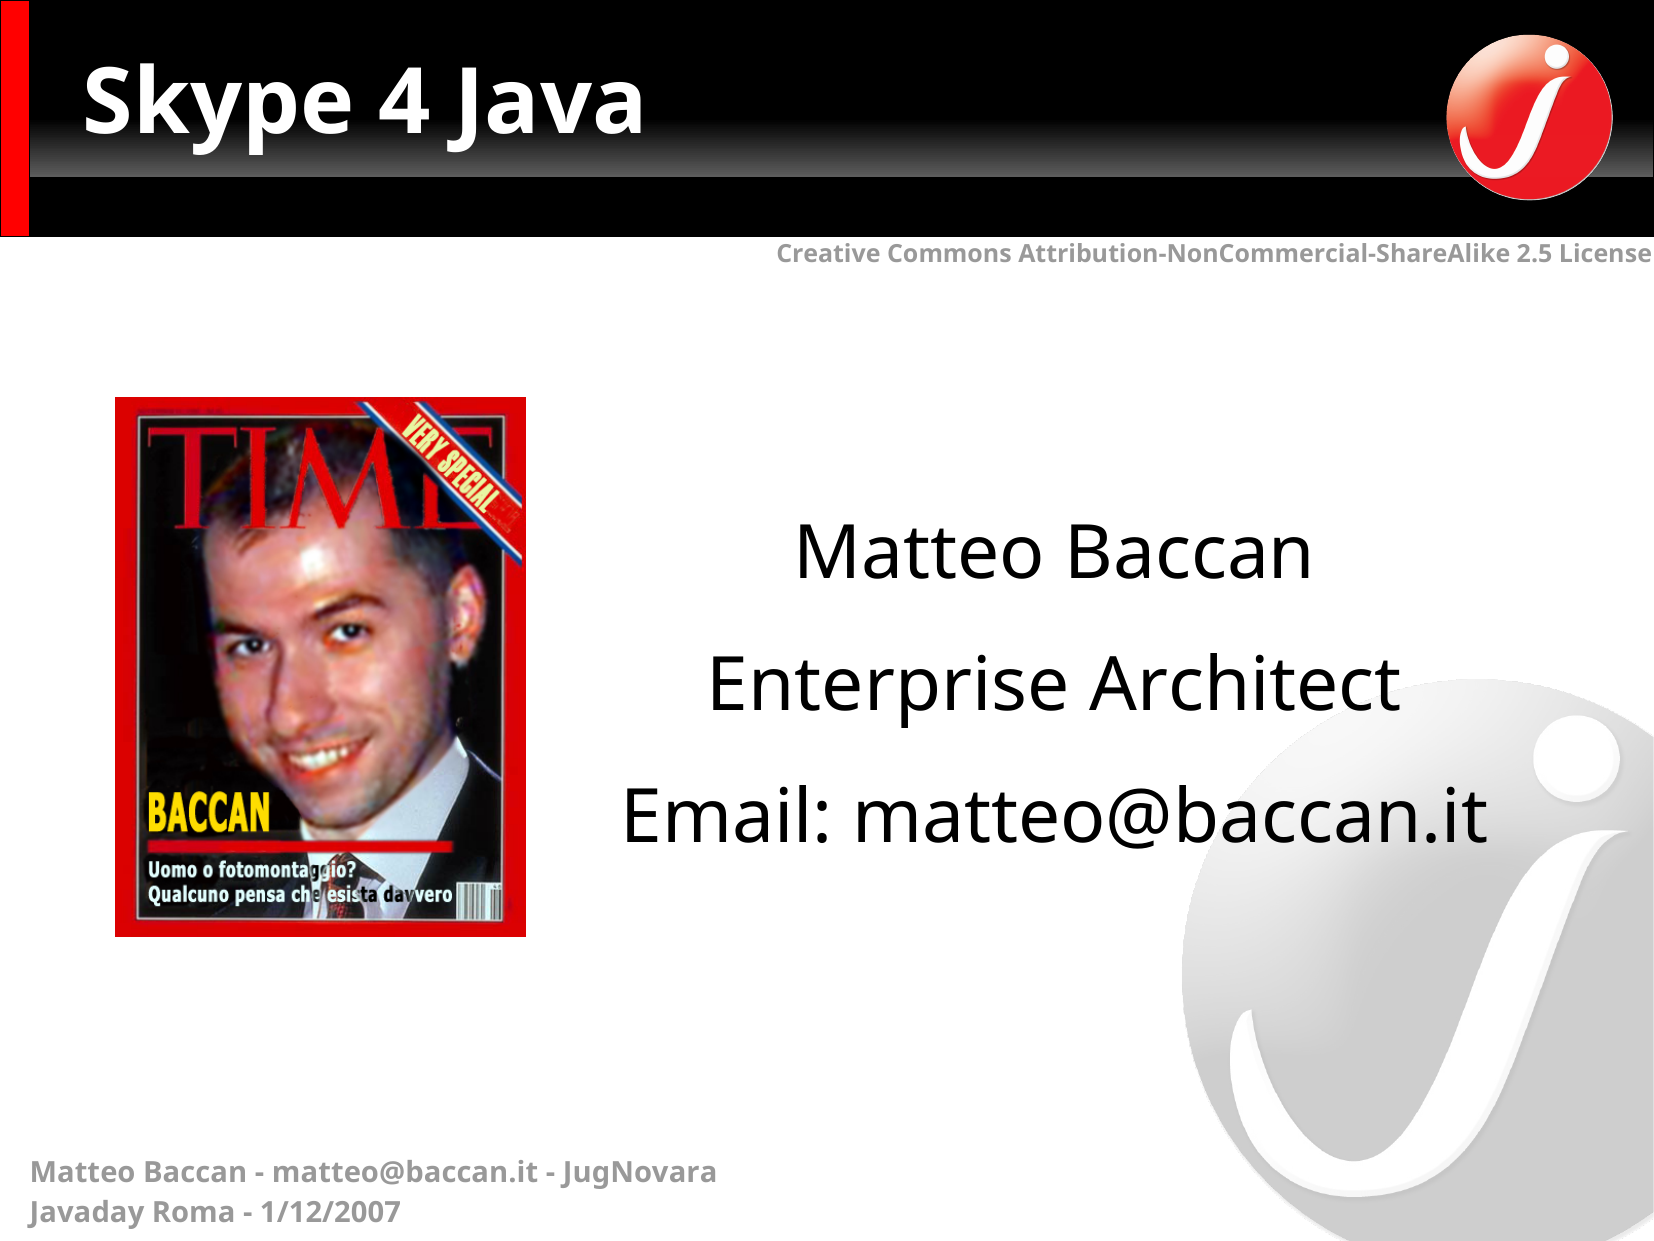

# Skype 4 Java
Matteo Baccan
Enterprise Architect
Email: matteo@baccan.it